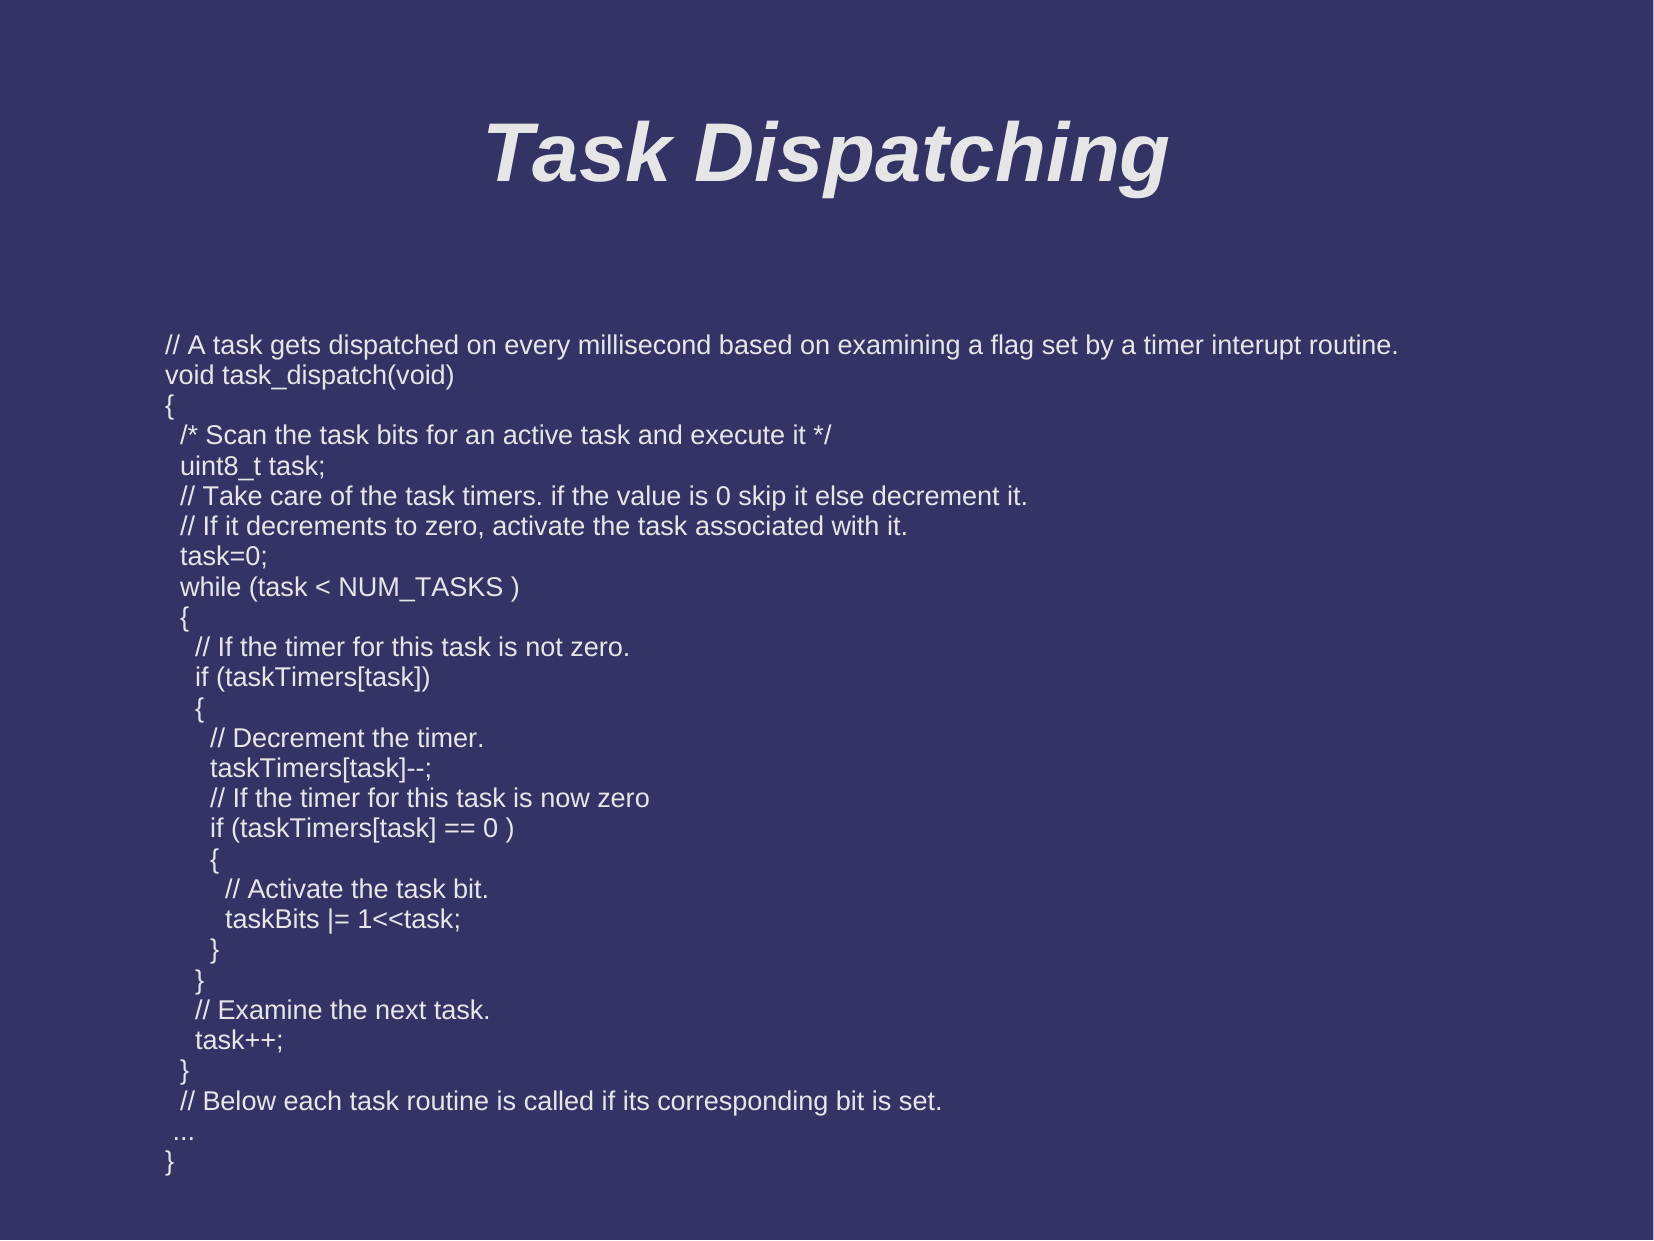

# Task Dispatching
// A task gets dispatched on every millisecond based on examining a flag set by a timer interupt routine.
void task_dispatch(void)
{
 /* Scan the task bits for an active task and execute it */
 uint8_t task;
 // Take care of the task timers. if the value is 0 skip it else decrement it.
 // If it decrements to zero, activate the task associated with it.
 task=0;
 while (task < NUM_TASKS )
 {
 // If the timer for this task is not zero.
 if (taskTimers[task])
 {
 // Decrement the timer.
 taskTimers[task]--;
 // If the timer for this task is now zero
 if (taskTimers[task] == 0 )
 {
 // Activate the task bit.
 taskBits |= 1<<task;
 }
 }
 // Examine the next task.
 task++;
 }
 // Below each task routine is called if its corresponding bit is set.
 ...
}